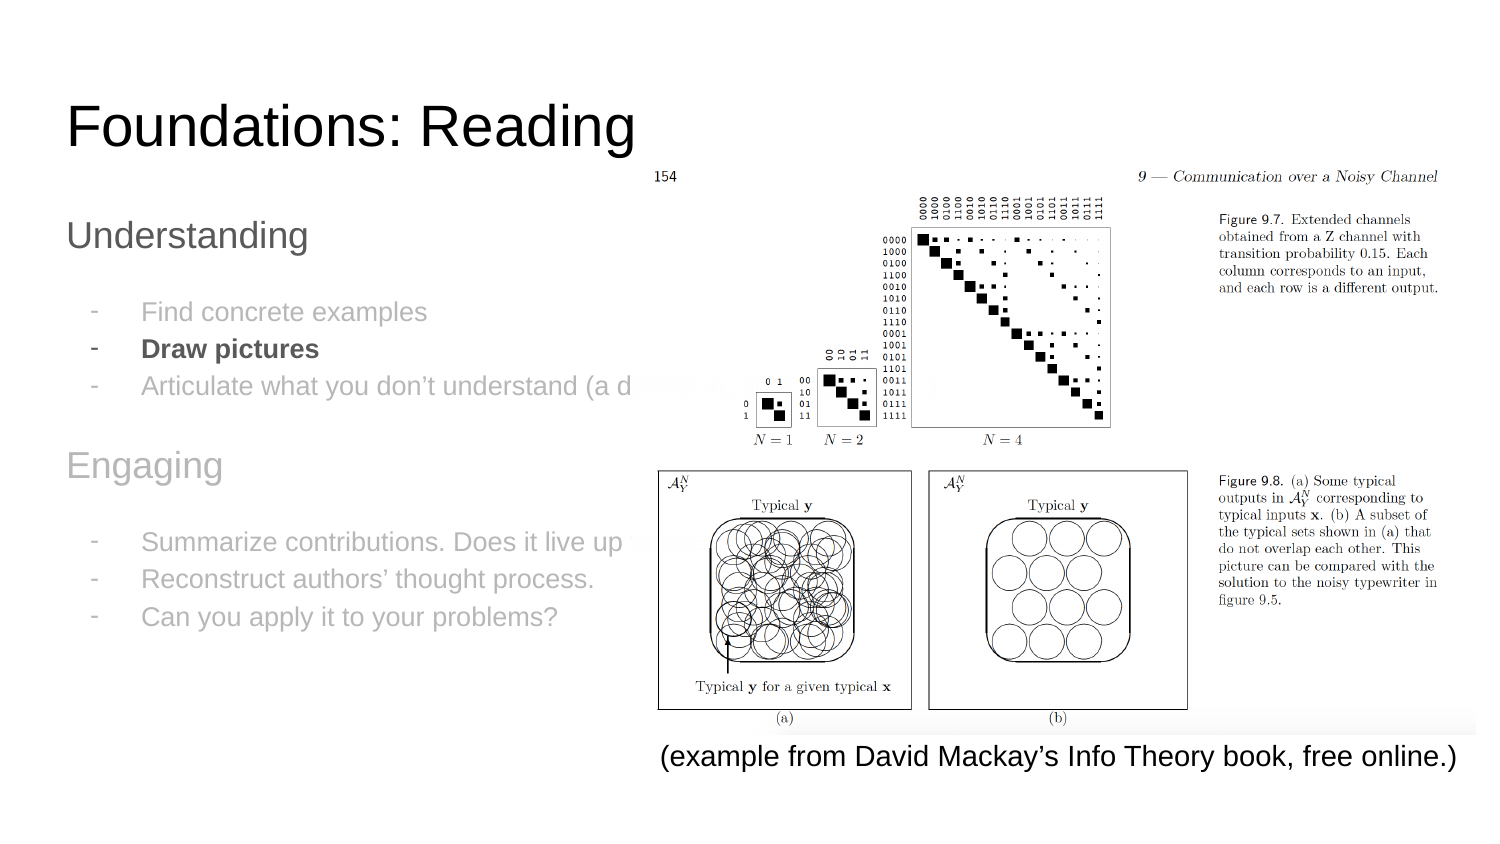

# Foundations: Reading
Understanding
Find concrete examples
Draw pictures
Articulate what you don’t understand (a definition, an argument, ...)
Engaging
Summarize contributions. Does it live up to claims?
Reconstruct authors’ thought process.
Can you apply it to your problems?
(example from David Mackay’s Info Theory book, free online.)